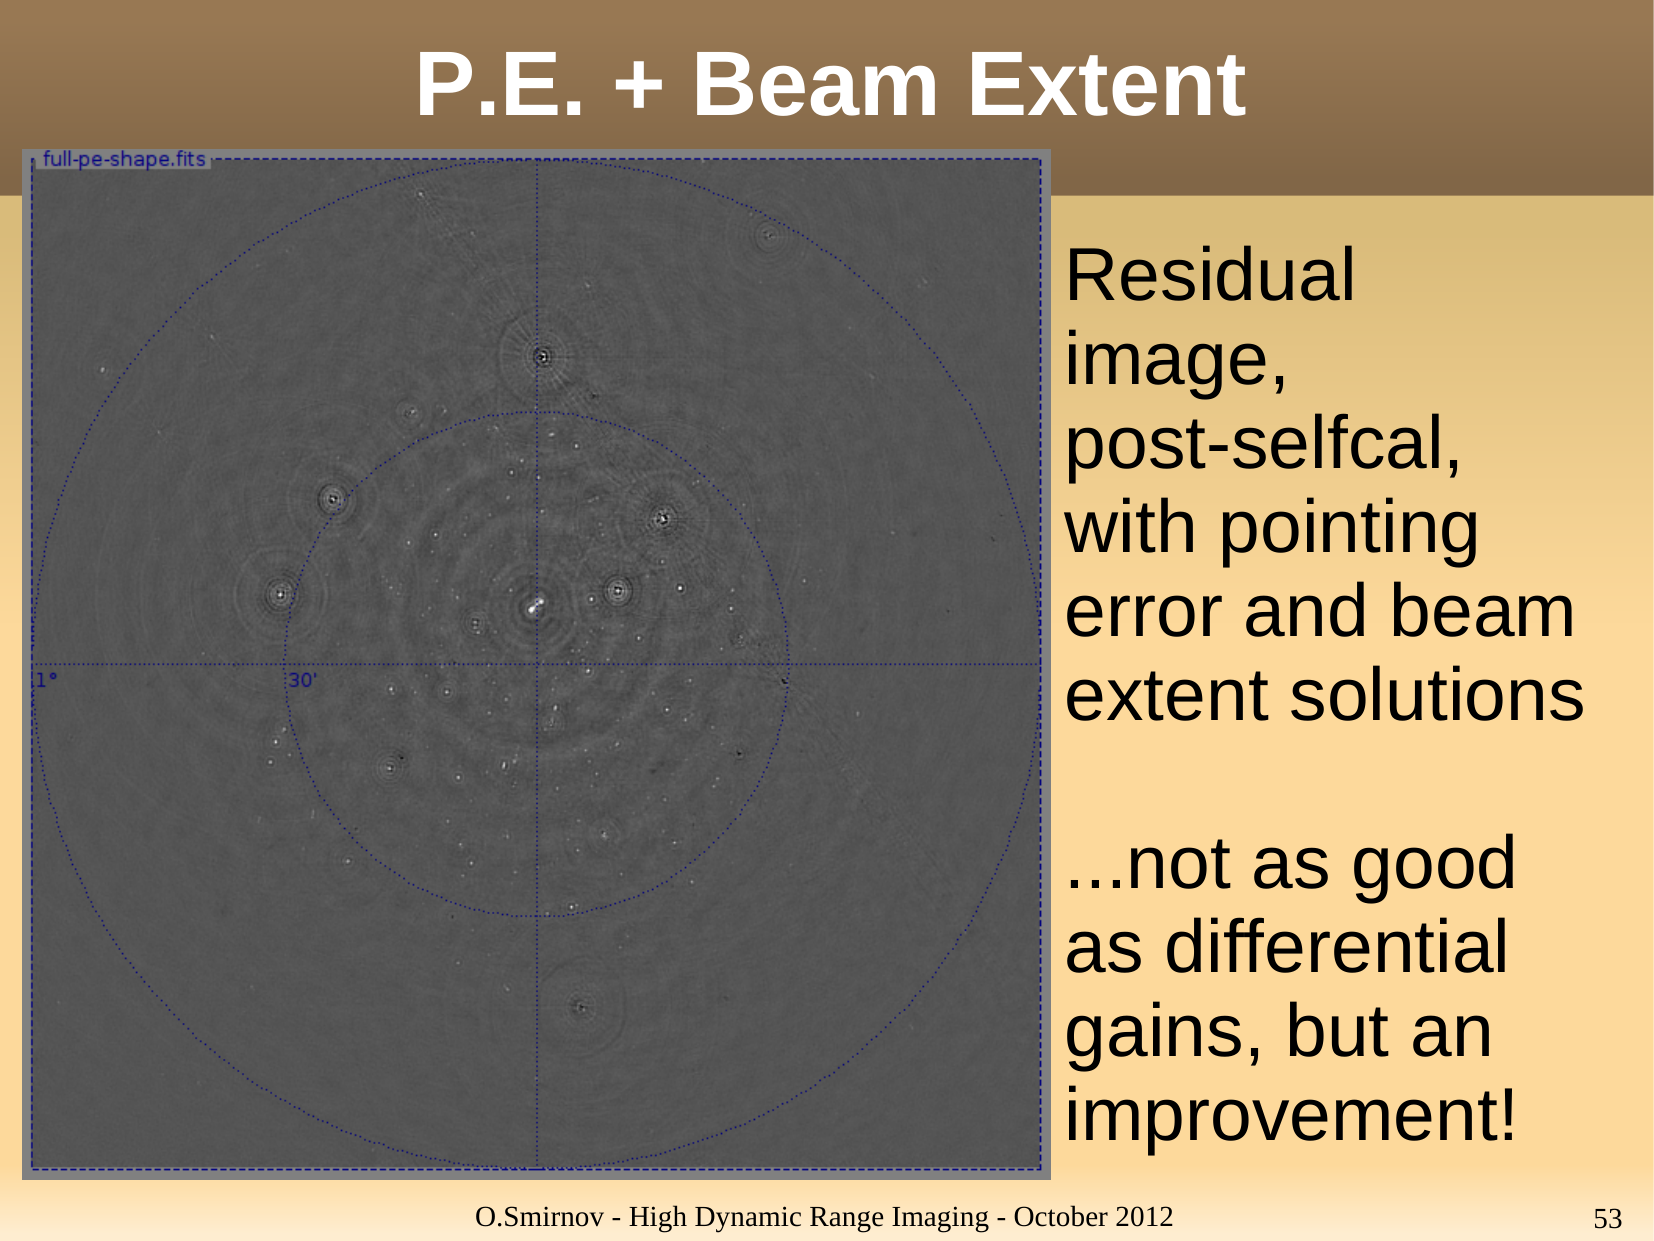

# P.E. + Beam Extent
Residual image,
post-selfcal,
with pointing error and beam extent solutions
...not as good as differential gains, but an improvement!
O.Smirnov - High Dynamic Range Imaging - October 2012
53